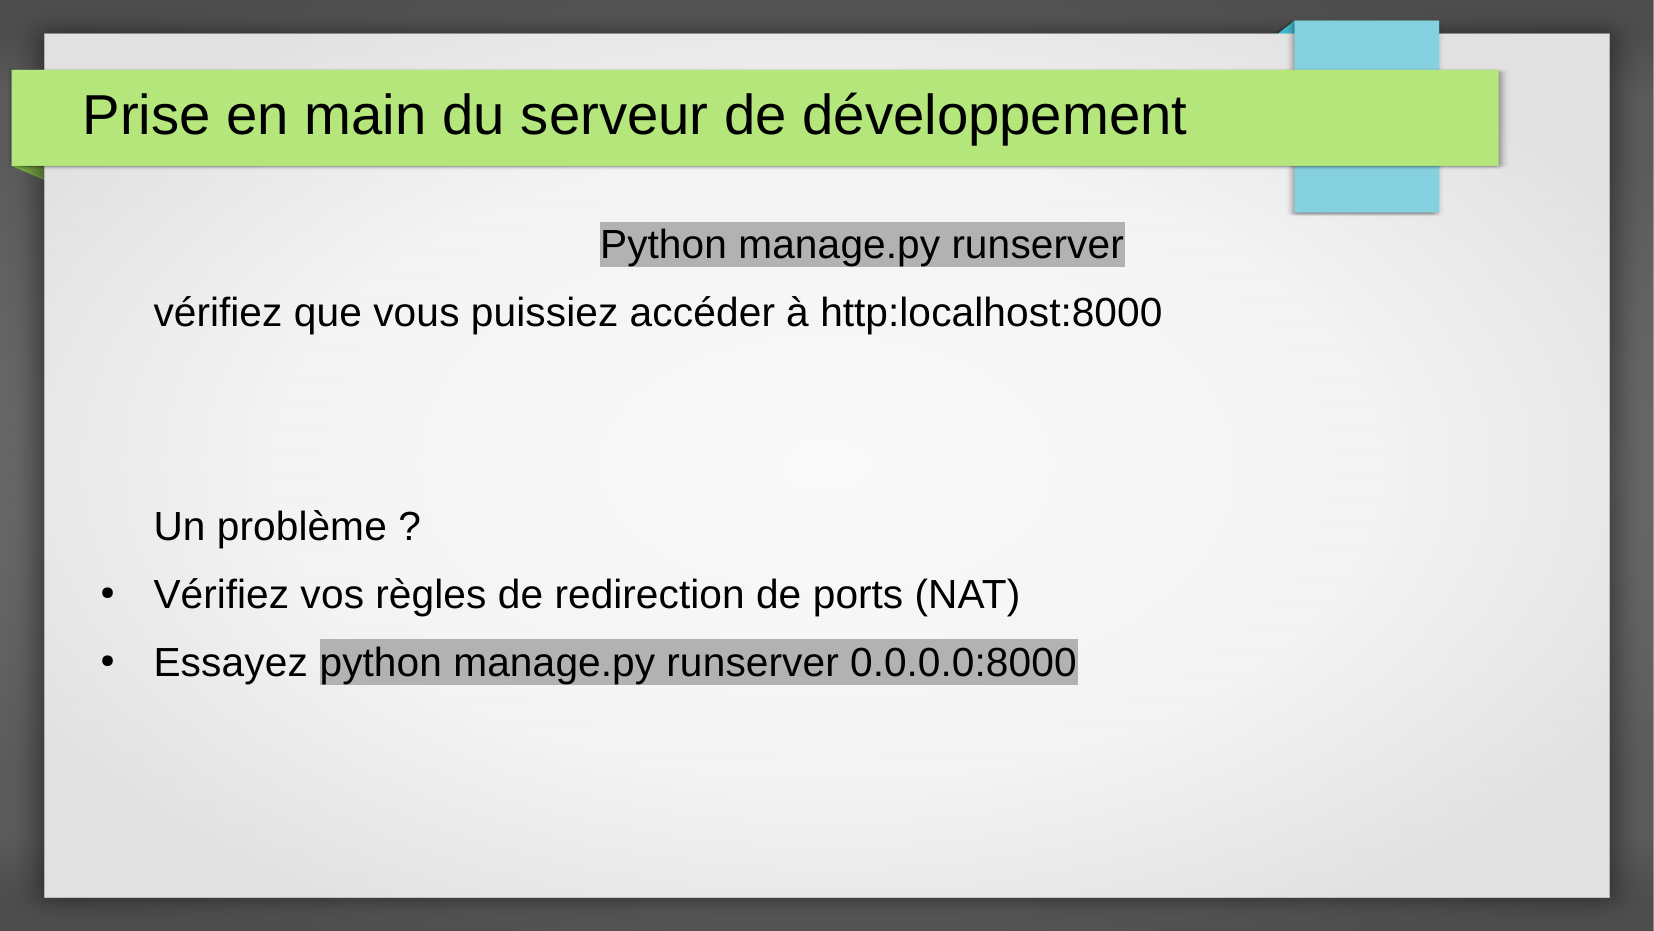

# Prise en main du serveur de développement
Python manage.py runserver
vérifiez que vous puissiez accéder à http:localhost:8000
Un problème ?
Vérifiez vos règles de redirection de ports (NAT)
Essayez python manage.py runserver 0.0.0.0:8000